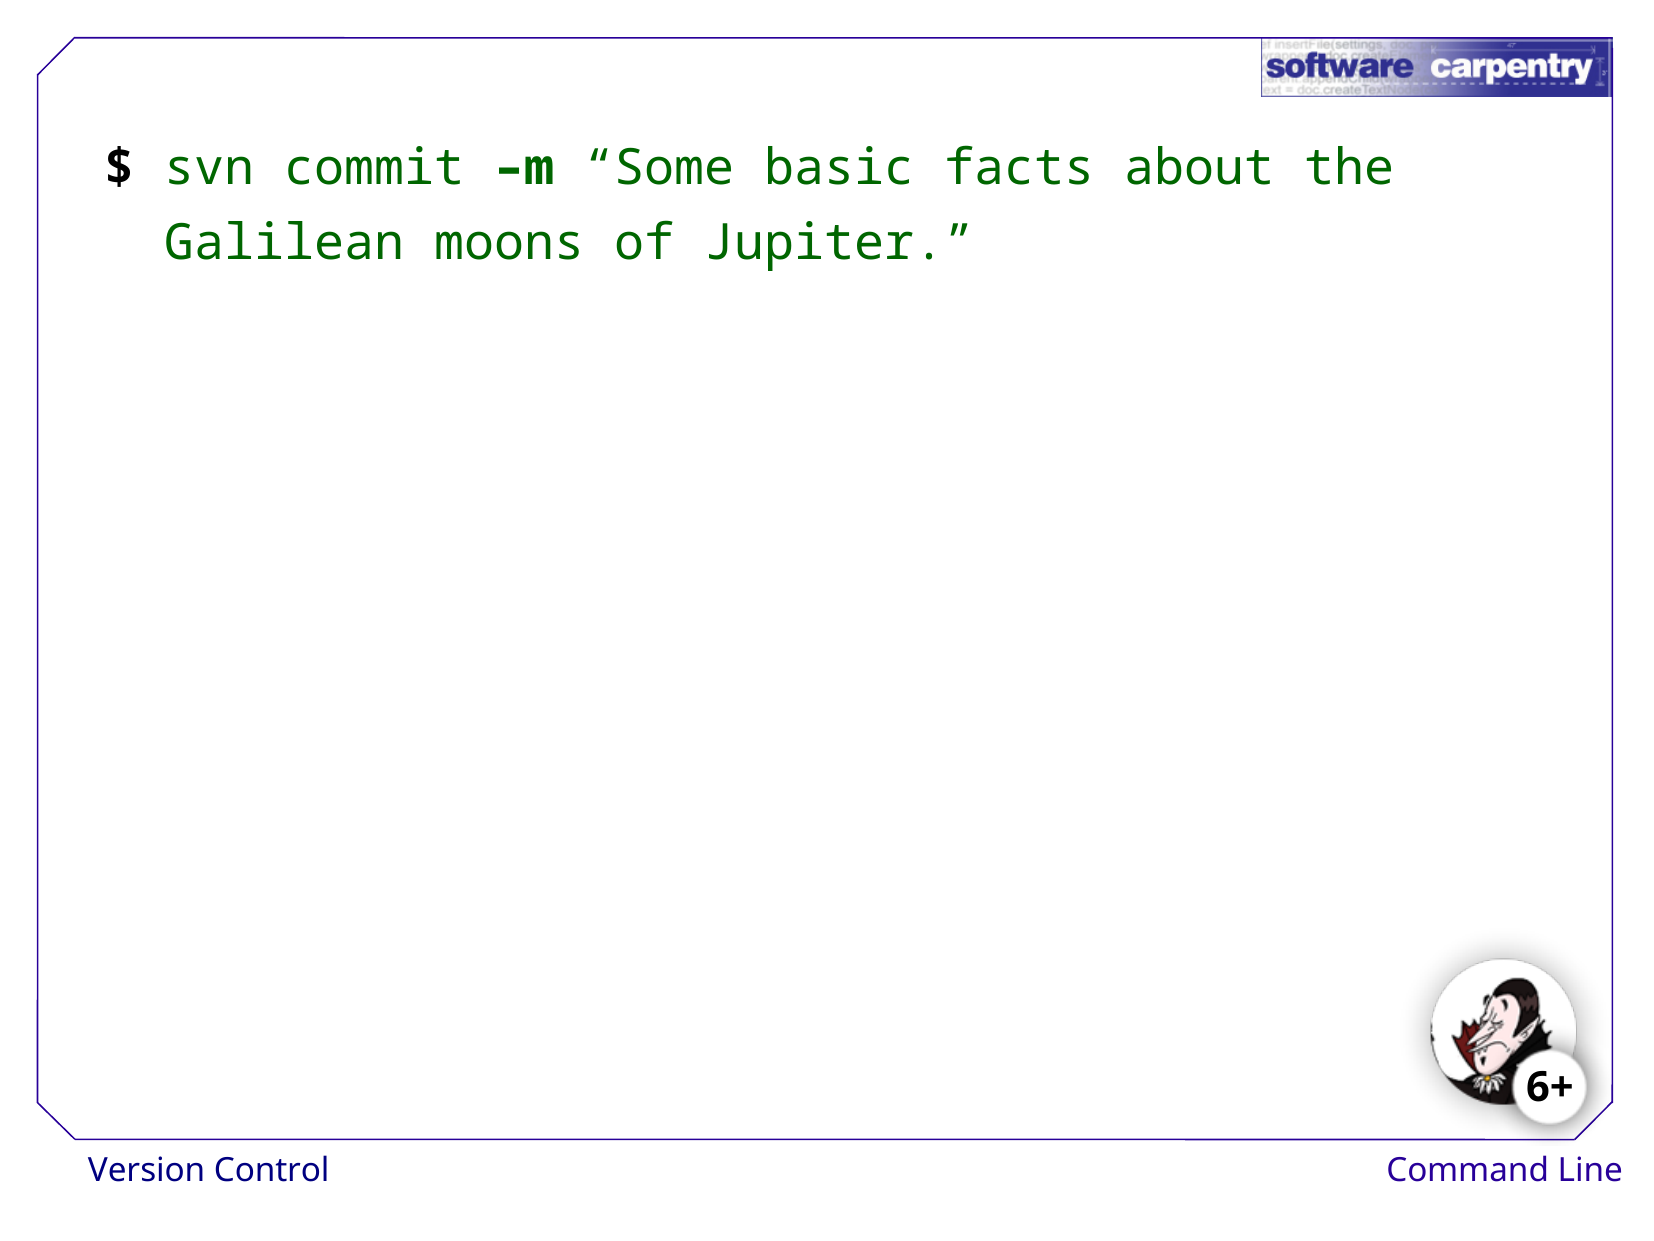

$ svn commit –m “Some basic facts about the
 Galilean moons of Jupiter.”
6+